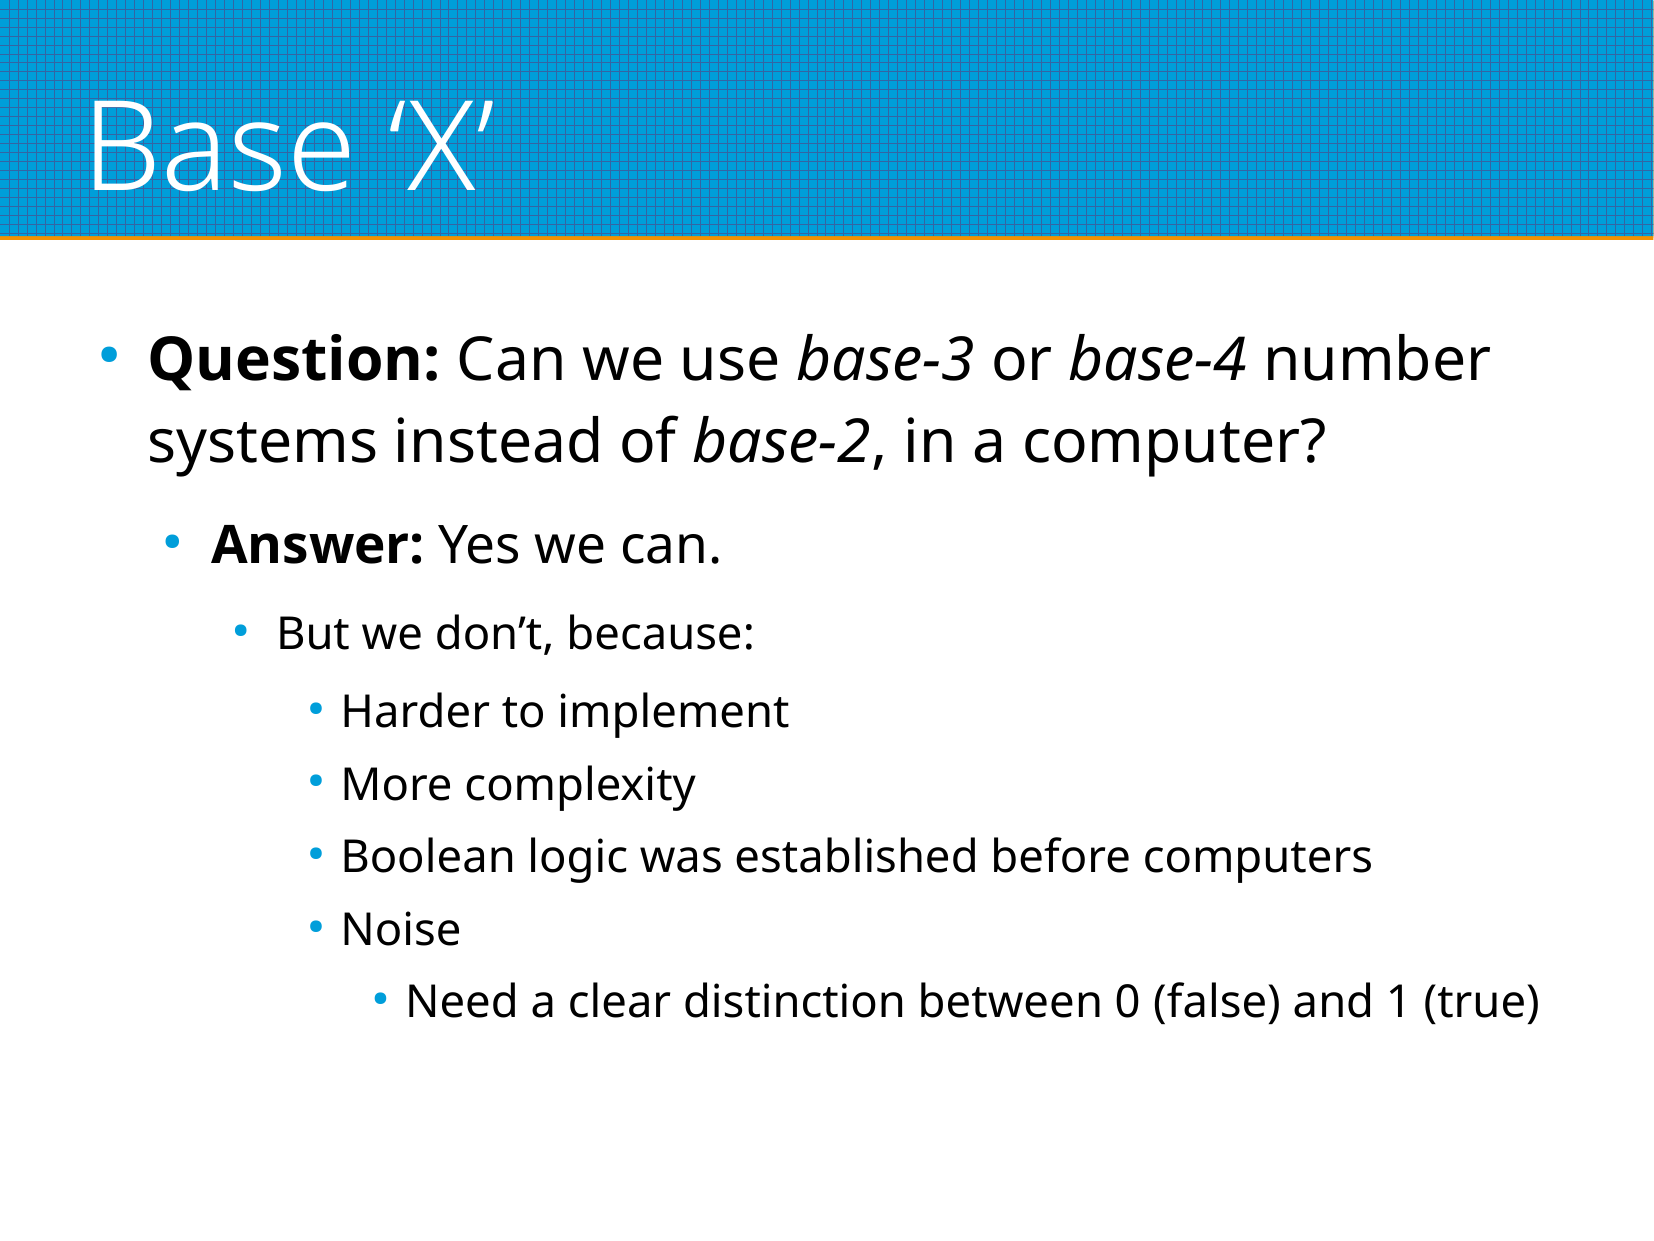

# Base ‘X’
Question: Can we use base-3 or base-4 number systems instead of base-2, in a computer?
Answer: Yes we can.
But we don’t, because:
Harder to implement
More complexity
Boolean logic was established before computers
Noise
Need a clear distinction between 0 (false) and 1 (true)